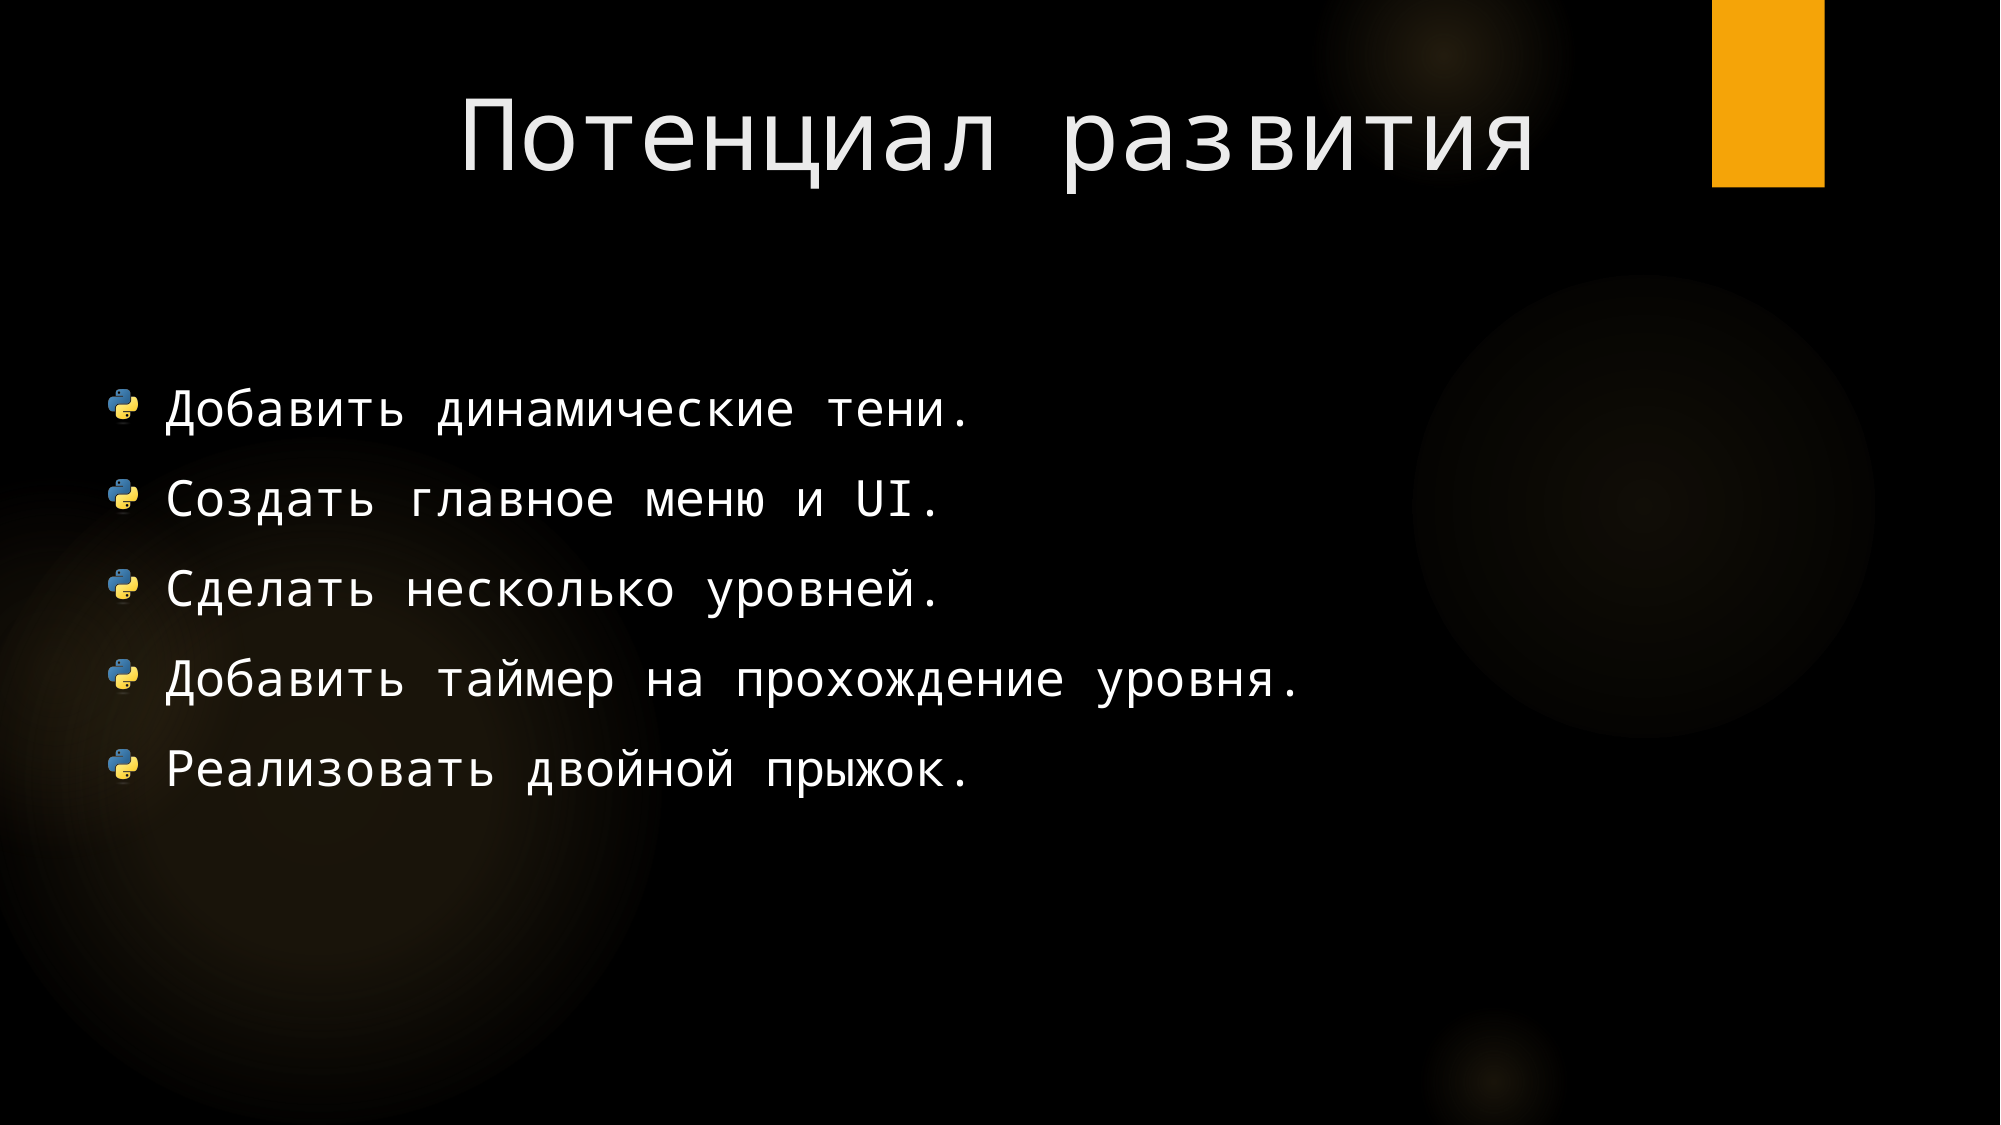

# Потенциал развития
Добавить динамические тени.
Создать главное меню и UI.
Сделать несколько уровней.
Добавить таймер на прохождение уровня.
Реализовать двойной прыжок.